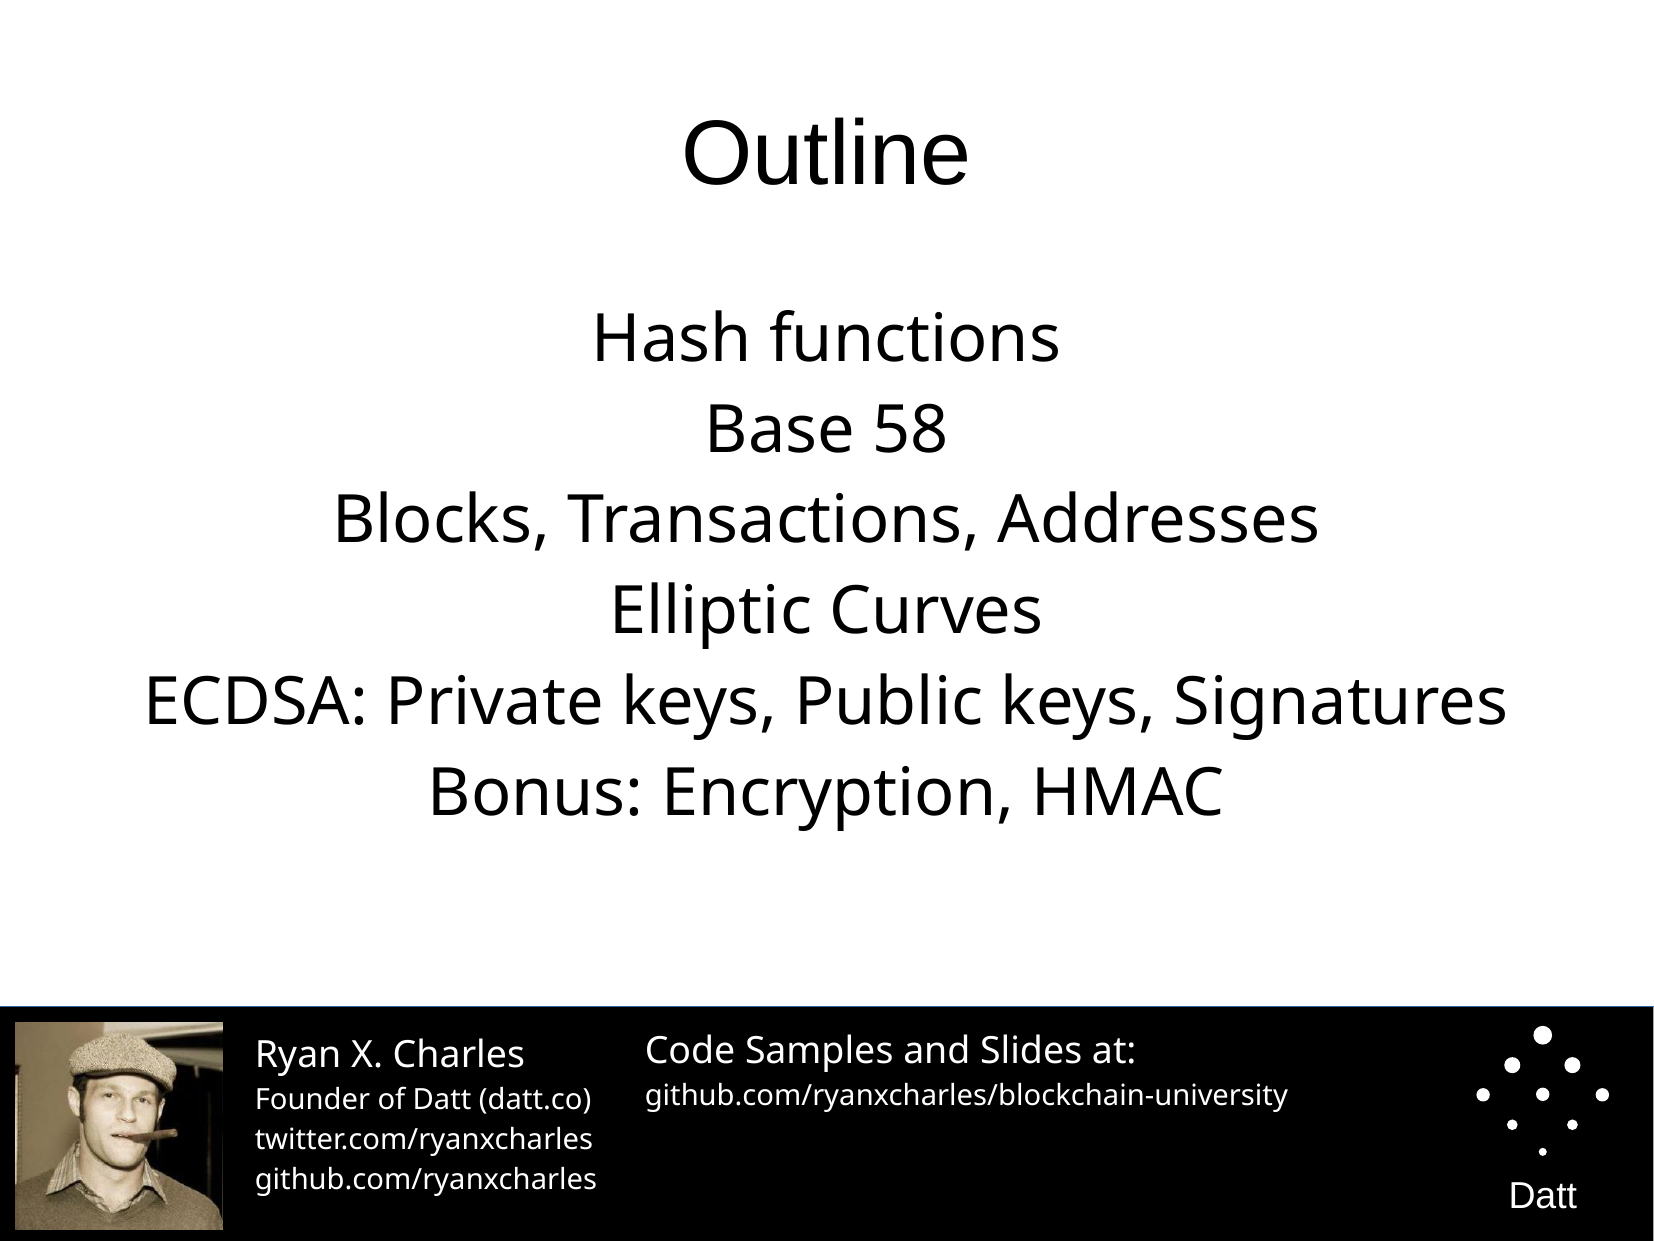

Outline
# Hash functions
Base 58
Blocks, Transactions, Addresses
Elliptic Curves
ECDSA: Private keys, Public keys, Signatures
Bonus: Encryption, HMAC
Code Samples and Slides at:
github.com/ryanxcharles/blockchain-university
Ryan X. Charles
Founder of Datt (datt.co)
twitter.com/ryanxcharles
github.com/ryanxcharles
Datt